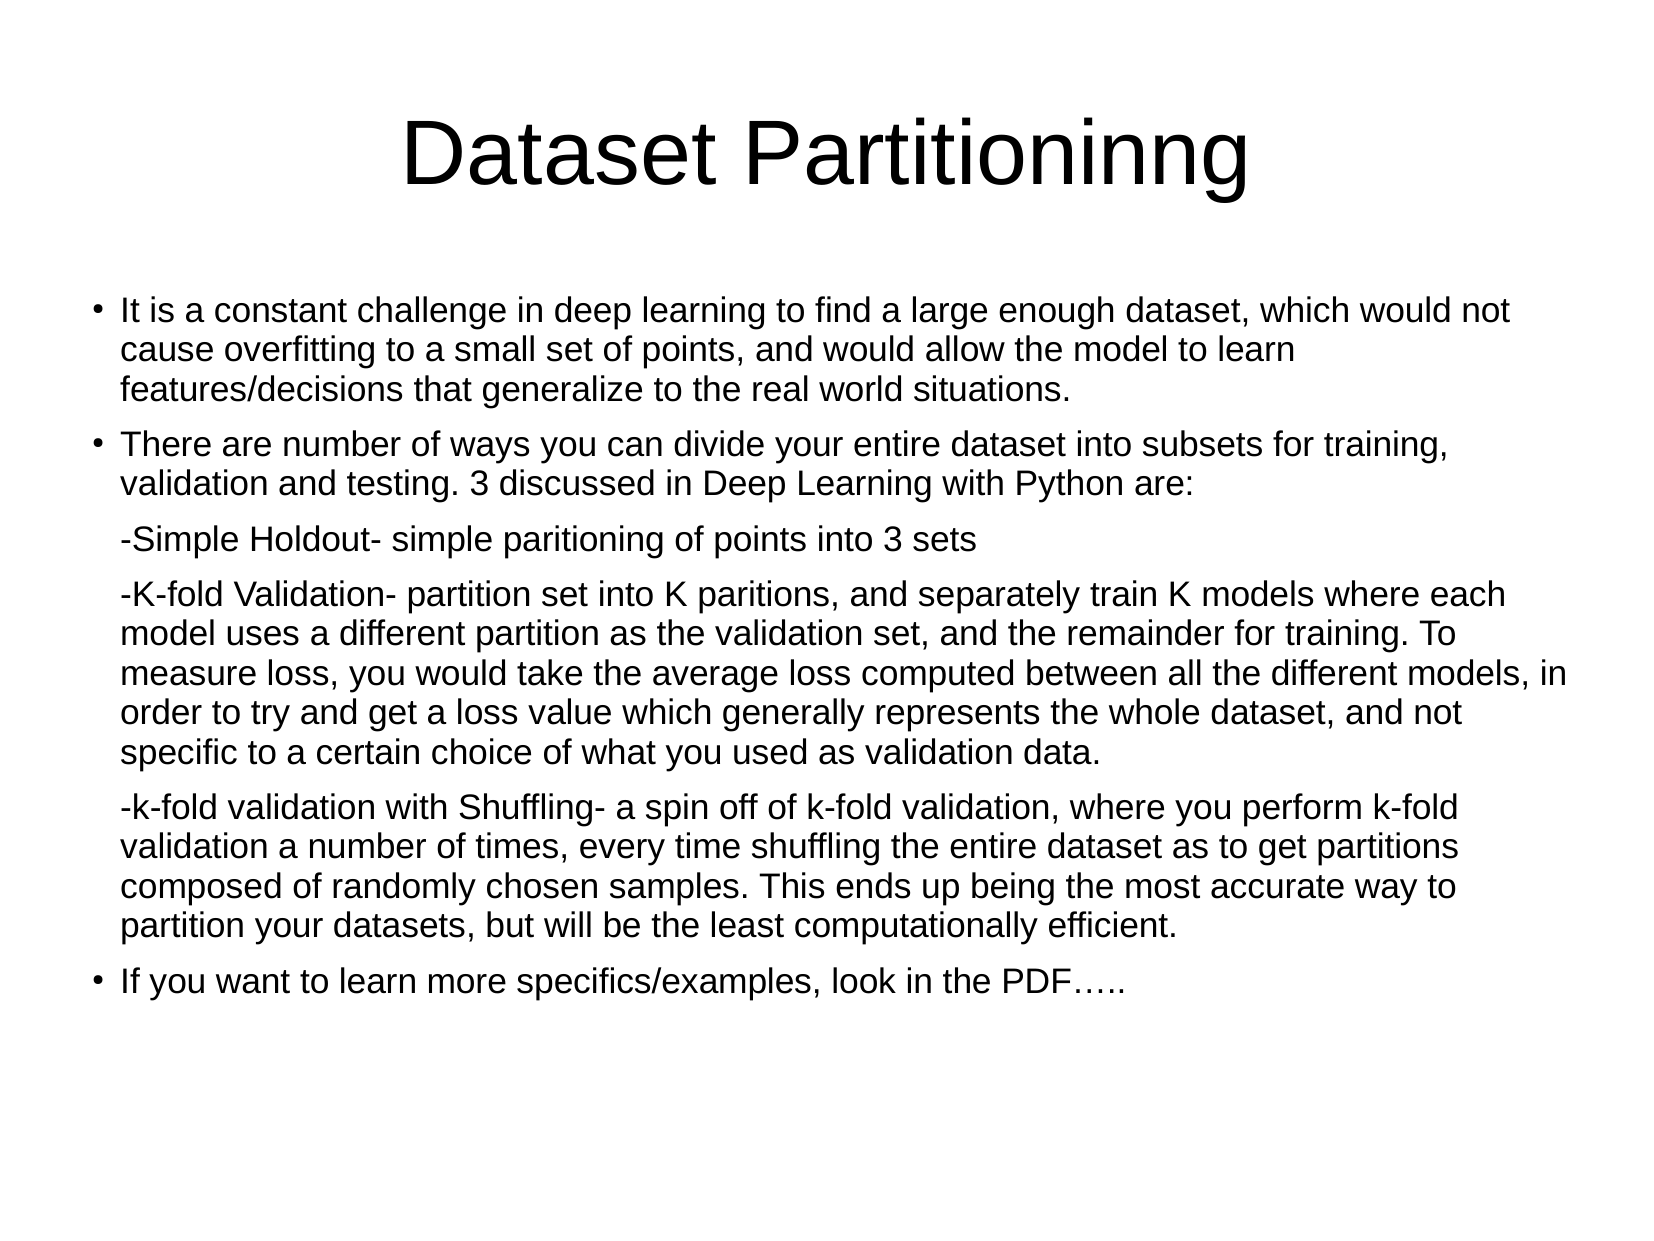

# Dataset Partitioninng
It is a constant challenge in deep learning to find a large enough dataset, which would not cause overfitting to a small set of points, and would allow the model to learn features/decisions that generalize to the real world situations.
There are number of ways you can divide your entire dataset into subsets for training, validation and testing. 3 discussed in Deep Learning with Python are:
-Simple Holdout- simple paritioning of points into 3 sets
-K-fold Validation- partition set into K paritions, and separately train K models where each model uses a different partition as the validation set, and the remainder for training. To measure loss, you would take the average loss computed between all the different models, in order to try and get a loss value which generally represents the whole dataset, and not specific to a certain choice of what you used as validation data.
-k-fold validation with Shuffling- a spin off of k-fold validation, where you perform k-fold validation a number of times, every time shuffling the entire dataset as to get partitions composed of randomly chosen samples. This ends up being the most accurate way to partition your datasets, but will be the least computationally efficient.
If you want to learn more specifics/examples, look in the PDF…..